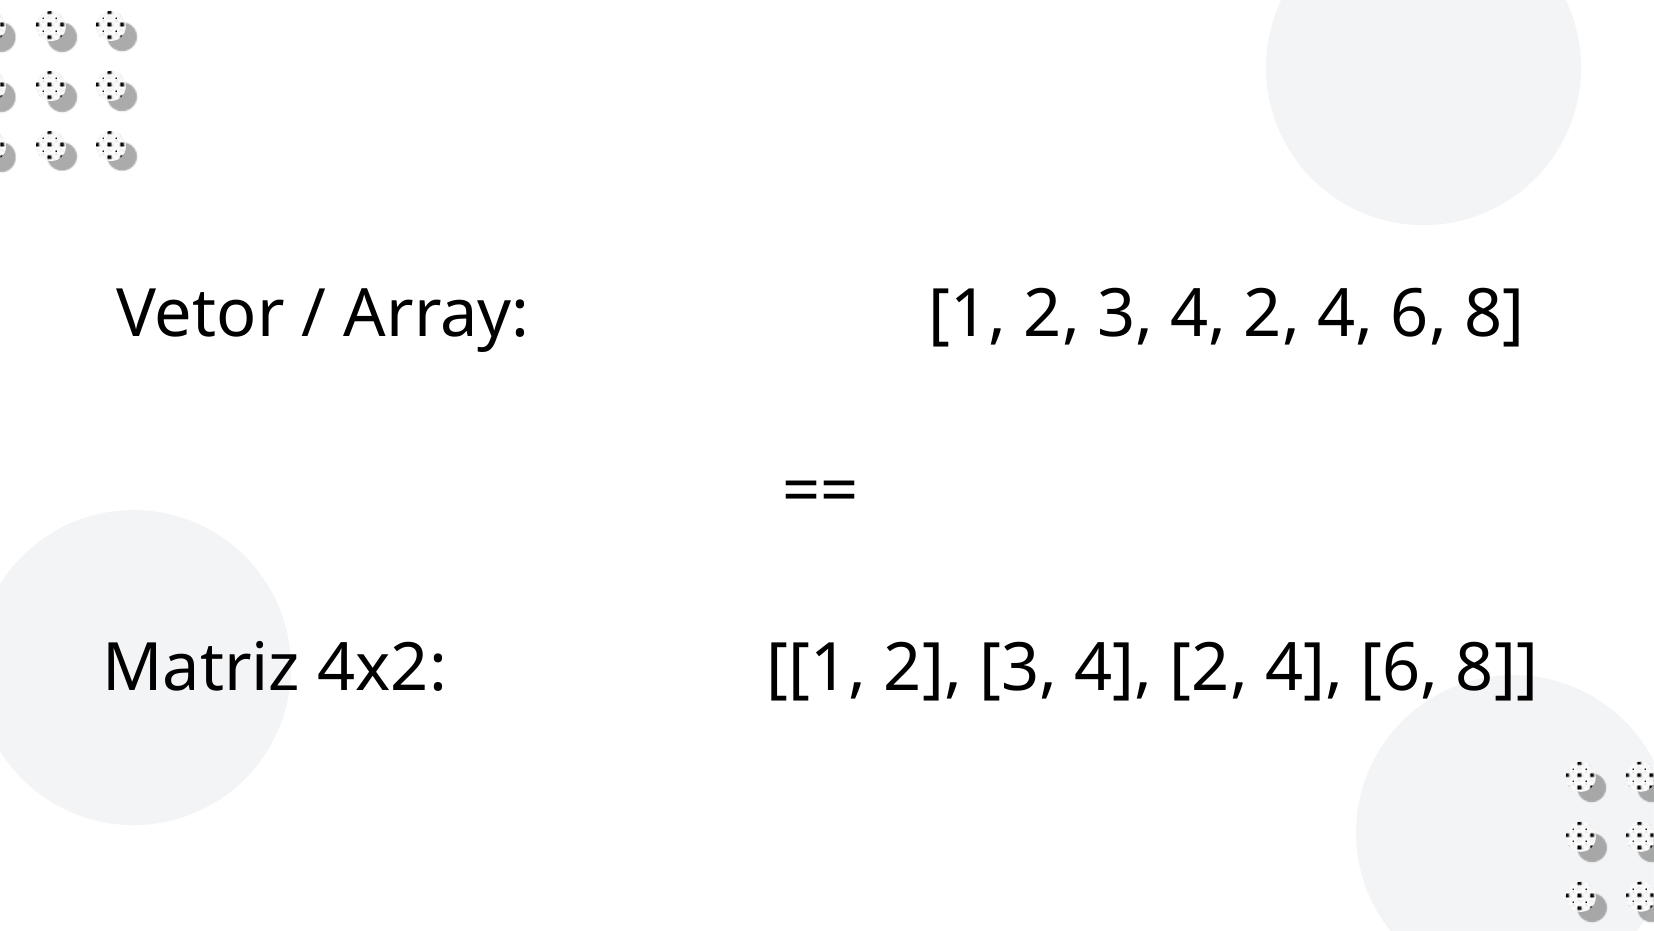

Vetor / Array: 						[1, 2, 3, 4, 2, 4, 6, 8]
# ==
Matriz 4x2:					[[1, 2], [3, 4], [2, 4], [6, 8]]